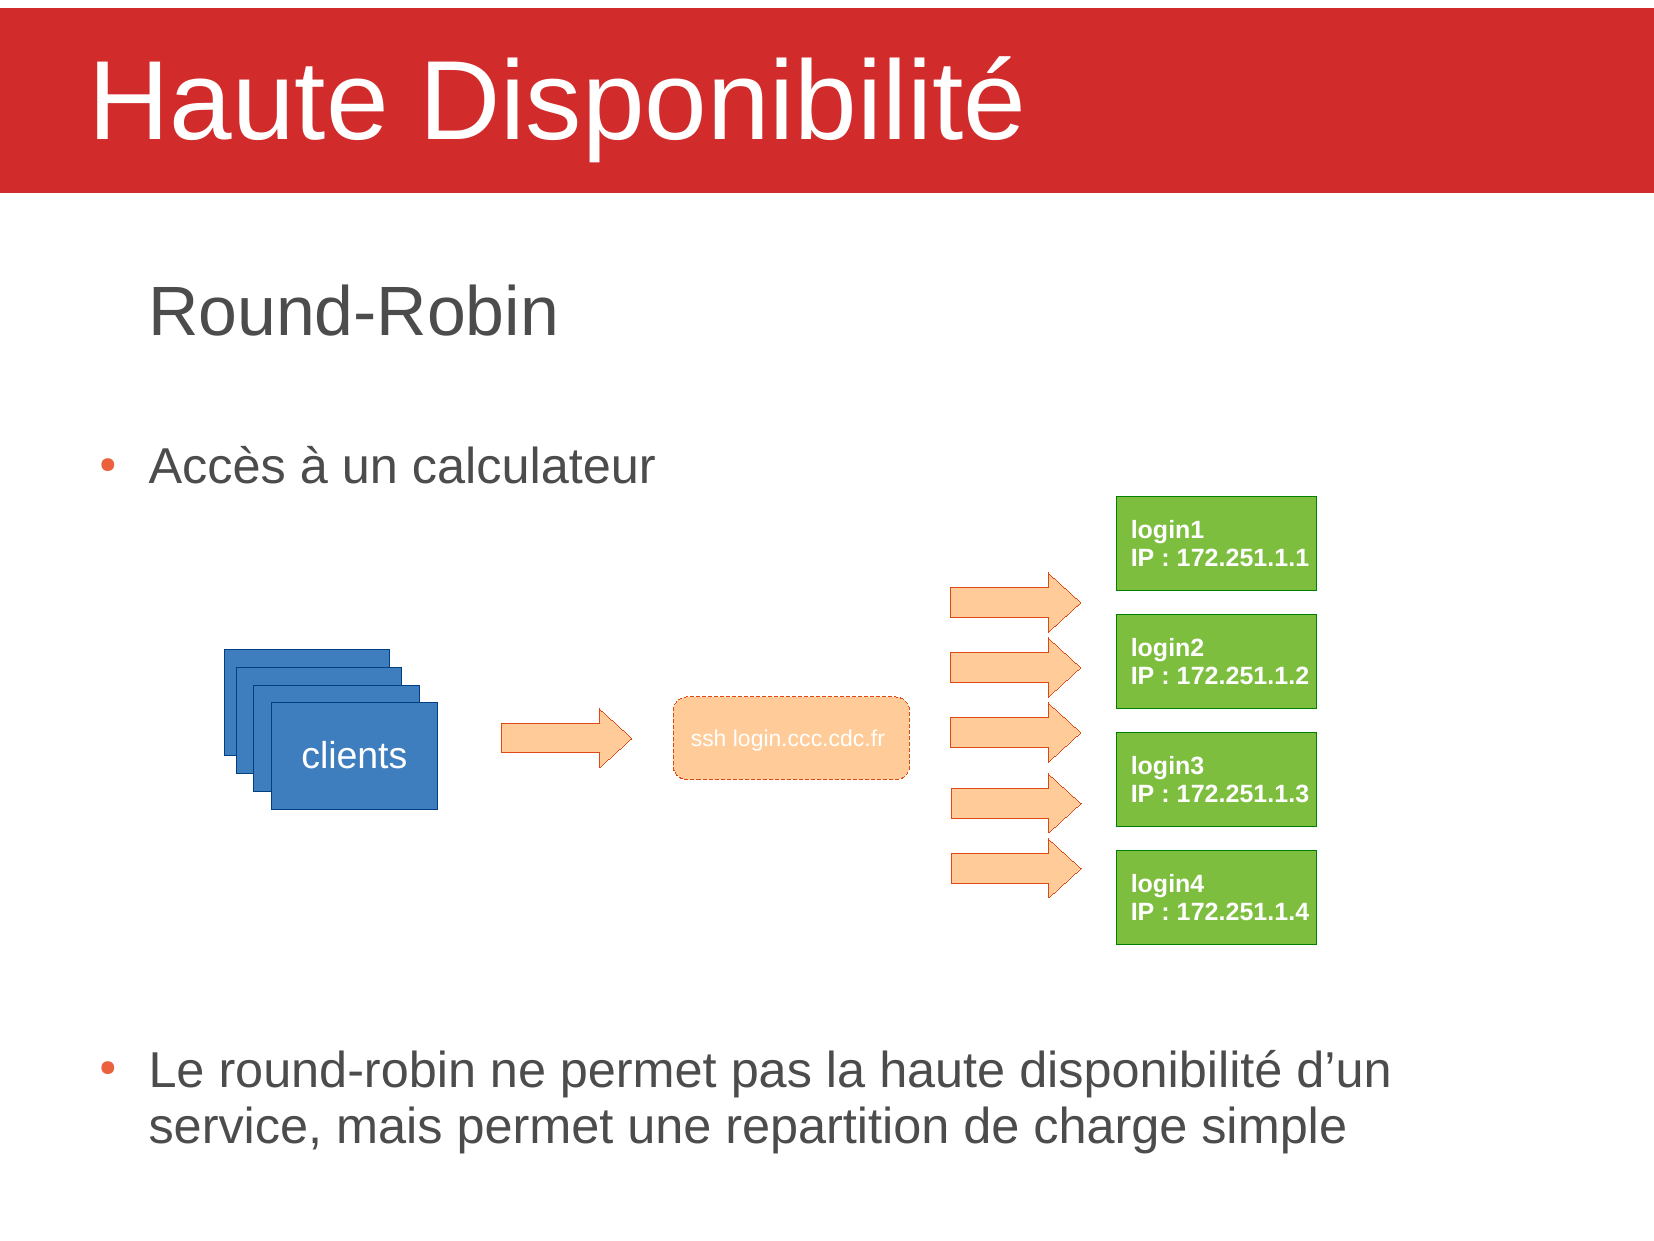

# Haute Disponibilité
Round-Robin
Accès à un calculateur
Le round-robin ne permet pas la haute disponibilité d’un service, mais permet une repartition de charge simple
Login1
IP : 172.251.1.1
login1
IP : 172.251.1.1
login2
IP : 172.251.1.2
ssh login.ccc.cdc.fr
clients
login3
IP : 172.251.1.3
login4
IP : 172.251.1.4